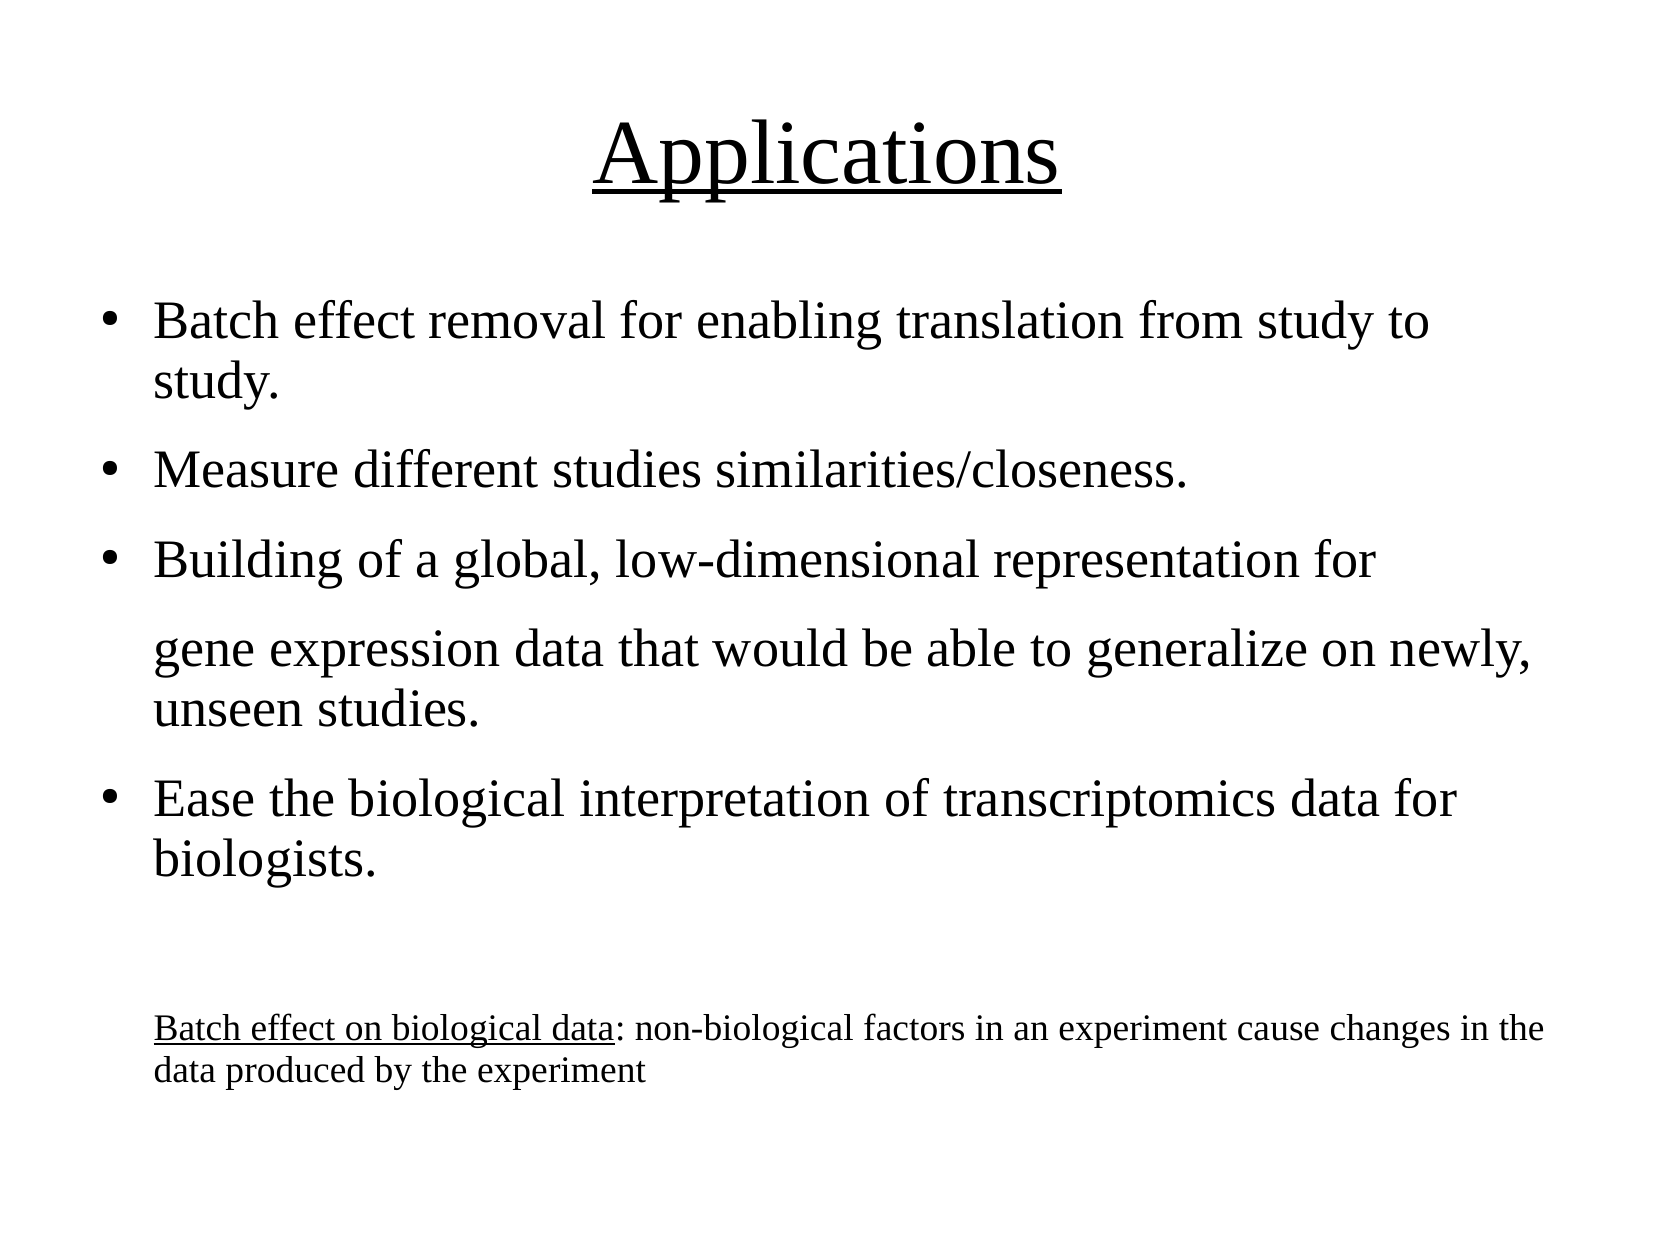

# Applications
Batch effect removal for enabling translation from study to study.
Measure different studies similarities/closeness.
Building of a global, low-dimensional representation for
gene expression data that would be able to generalize on newly, unseen studies.
Ease the biological interpretation of transcriptomics data for biologists.
Batch effect on biological data: non-biological factors in an experiment cause changes in the data produced by the experiment